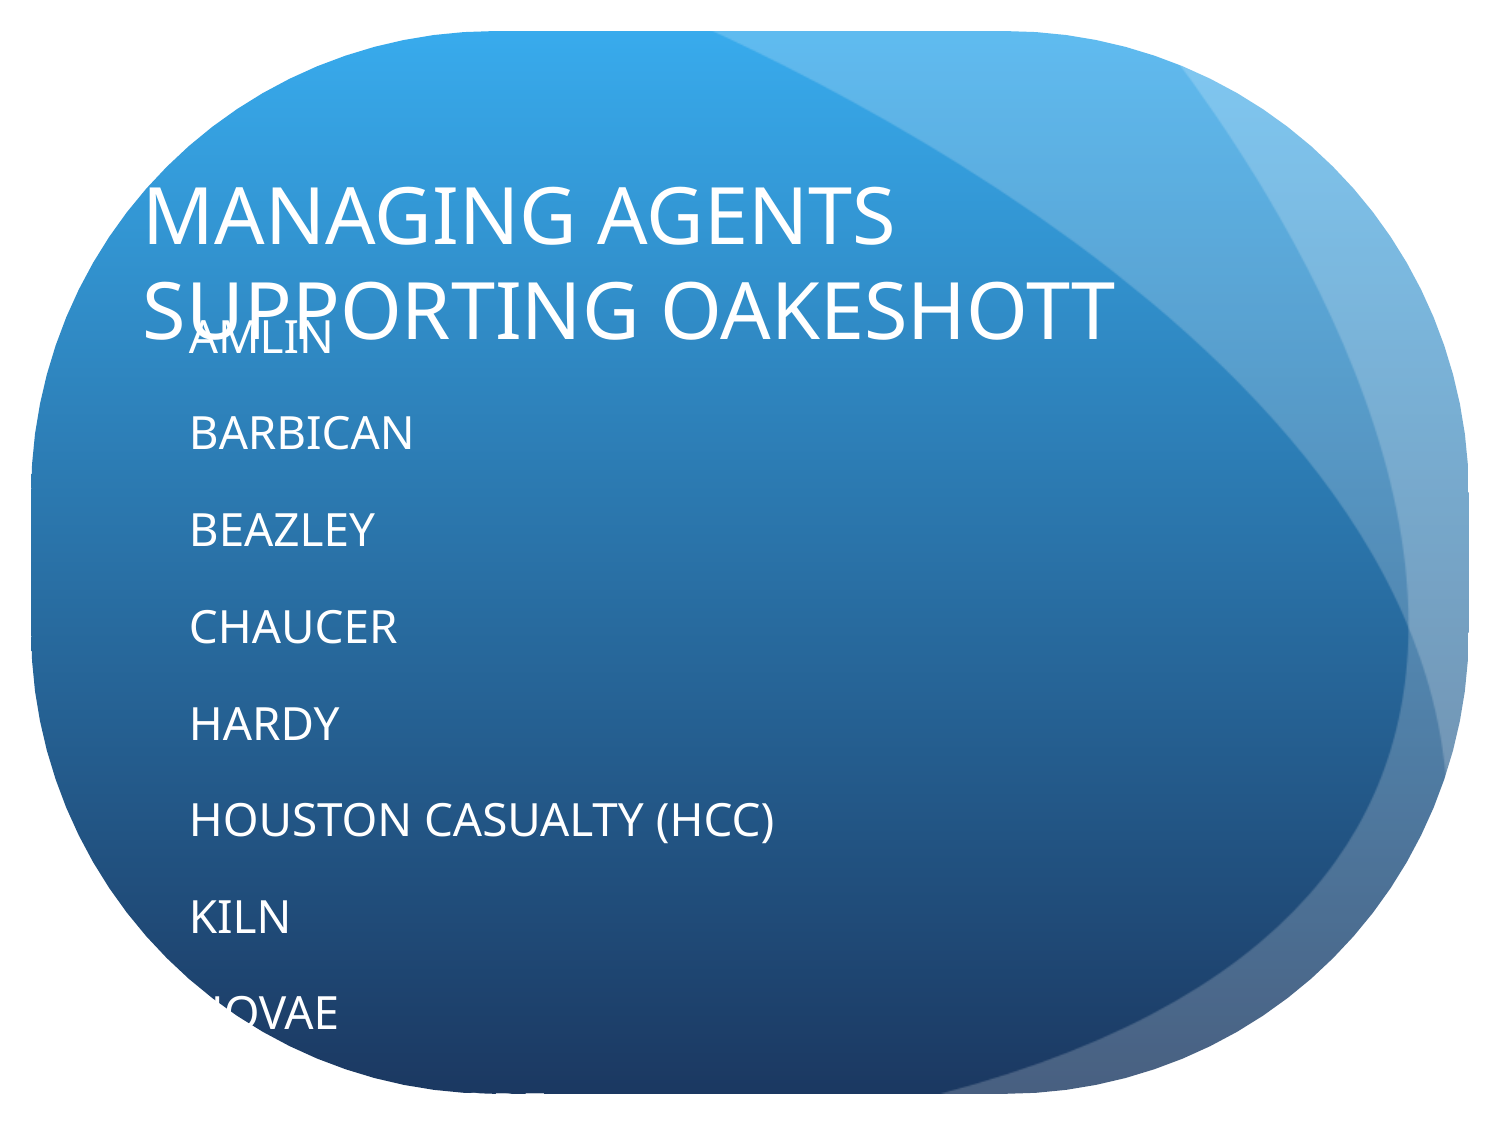

# MANAGING AGENTS SUPPORTING OAKESHOTT
AMLIN
BARBICAN
BEAZLEY
CHAUCER
HARDY
HOUSTON CASUALTY (HCC)
KILN
NOVAE
O’FARRELL / QBE